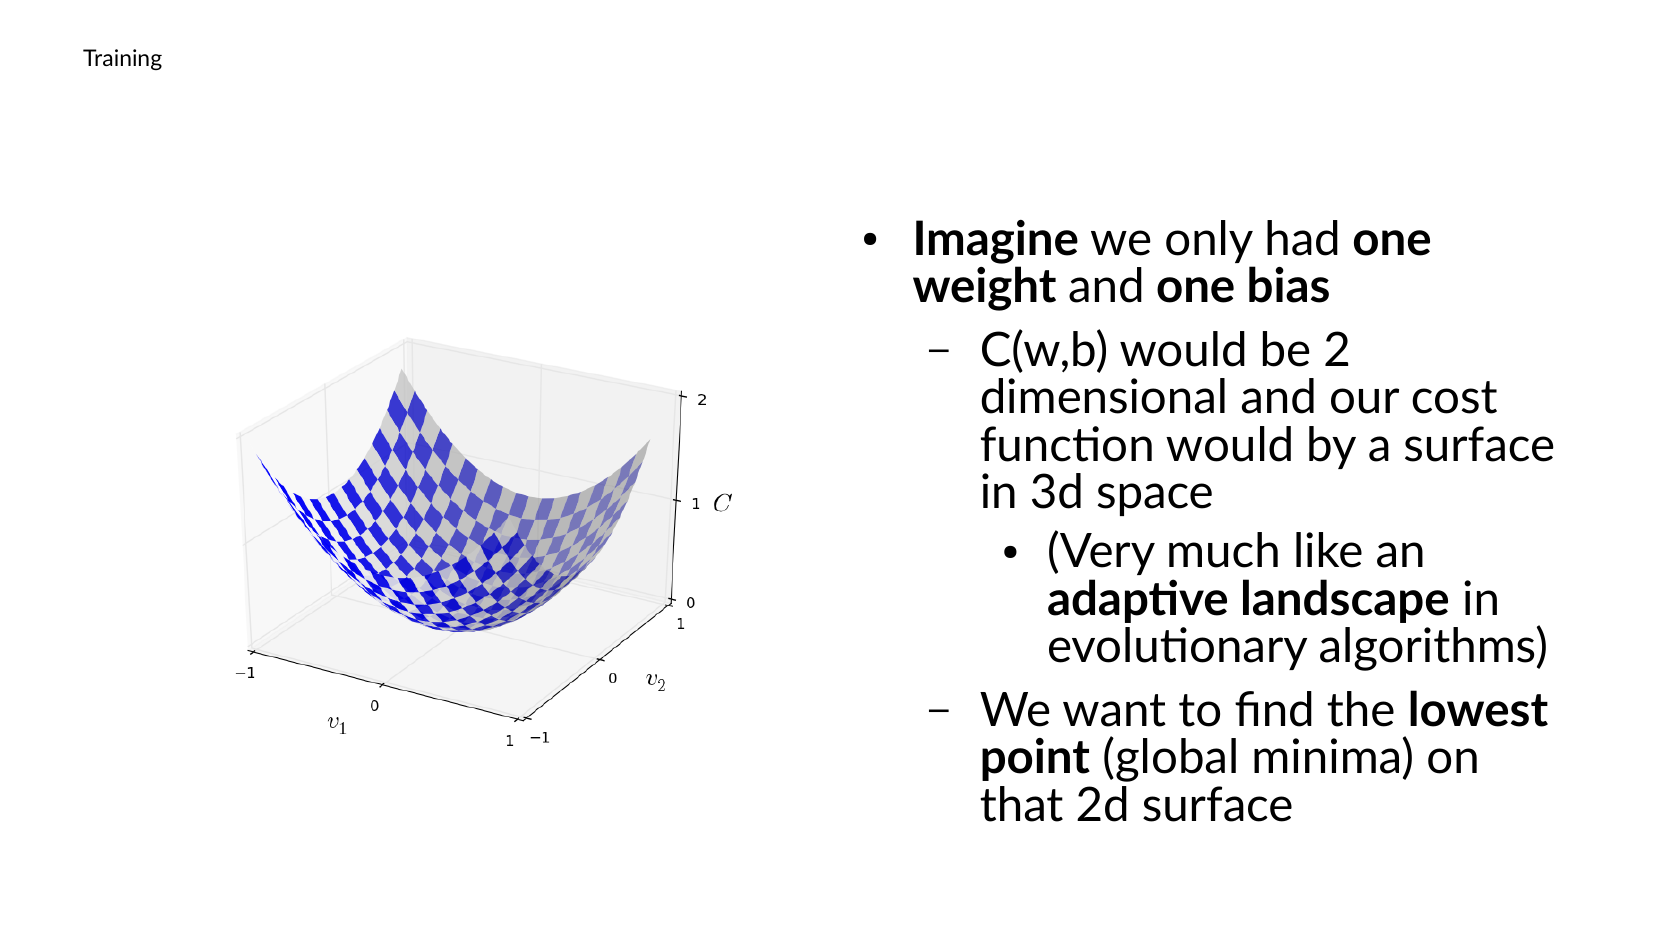

# Training
Imagine we only had one weight and one bias
C(w,b) would be 2 dimensional and our cost function would by a surface in 3d space
(Very much like an adaptive landscape in evolutionary algorithms)
We want to find the lowest point (global minima) on that 2d surface